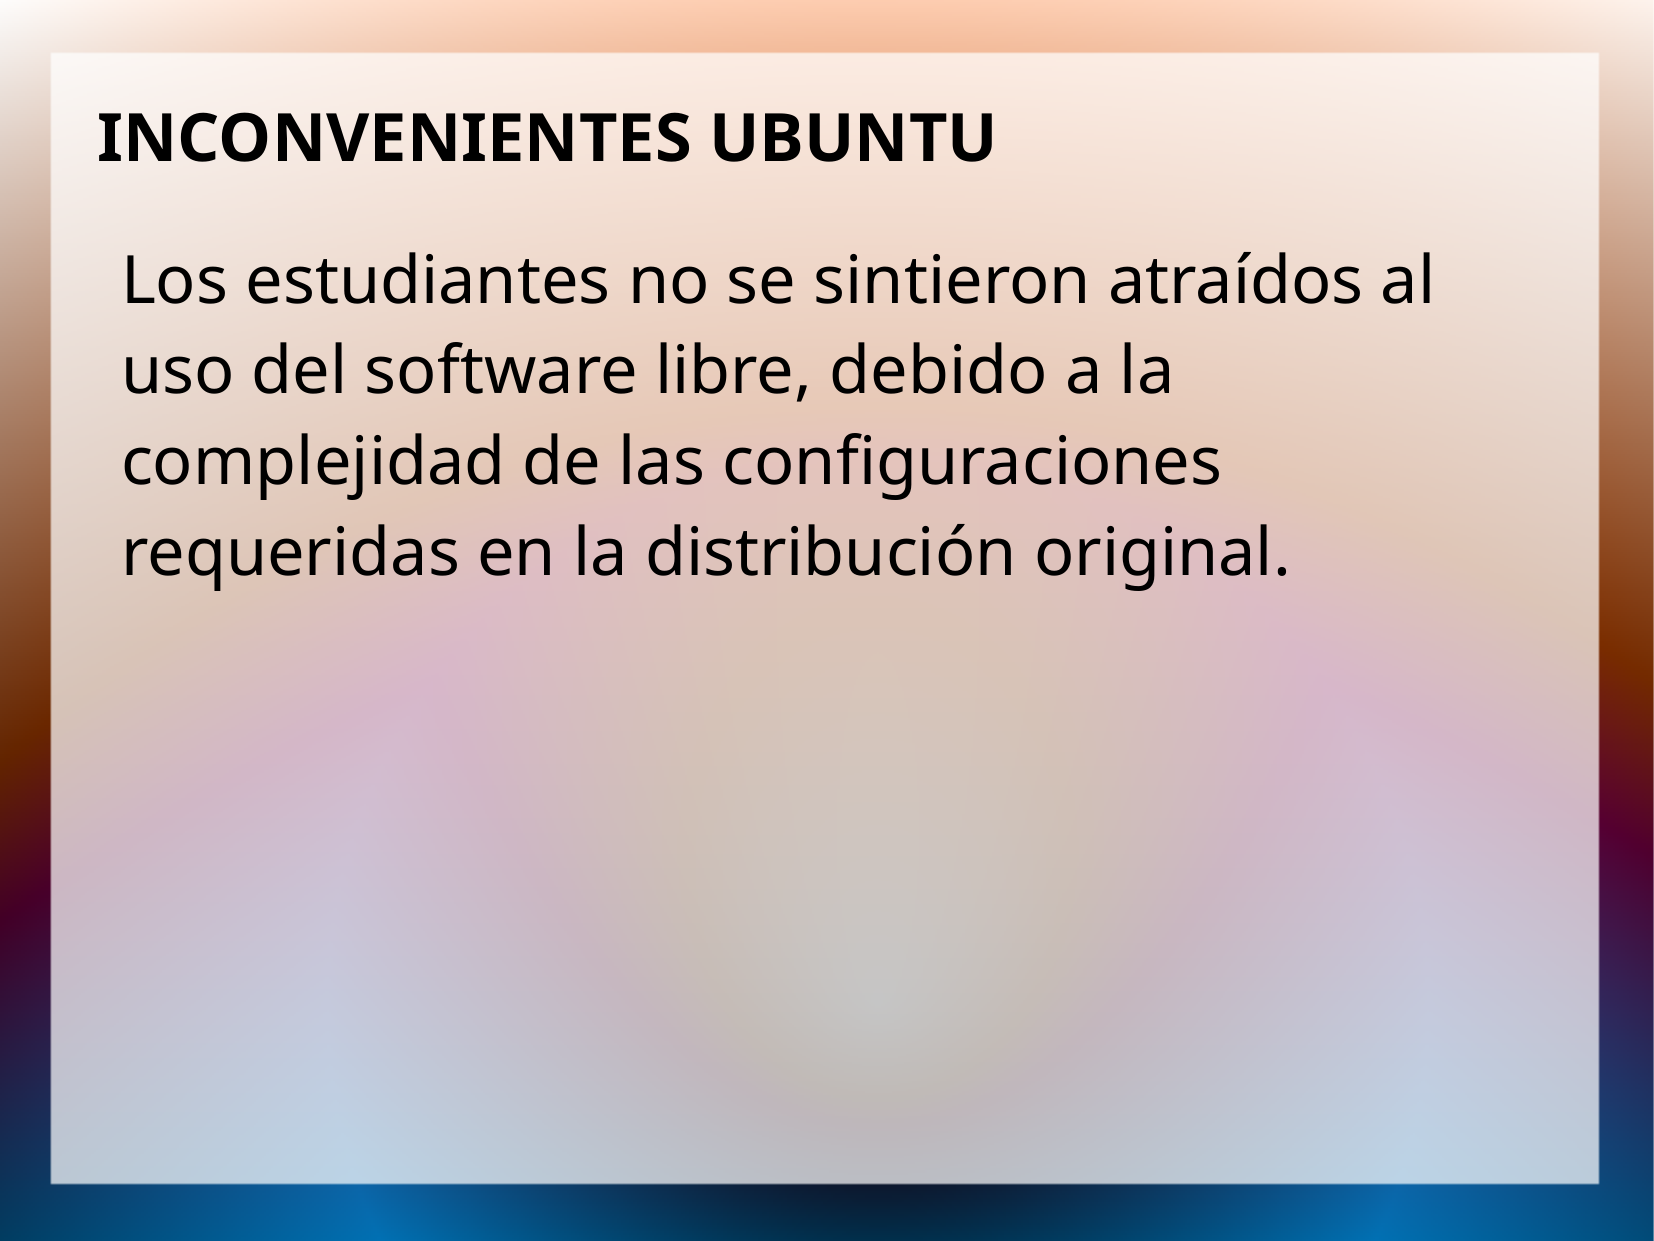

INCONVENIENTES UBUNTU
Los estudiantes no se sintieron atraídos al uso del software libre, debido a la complejidad de las configuraciones requeridas en la distribución original.